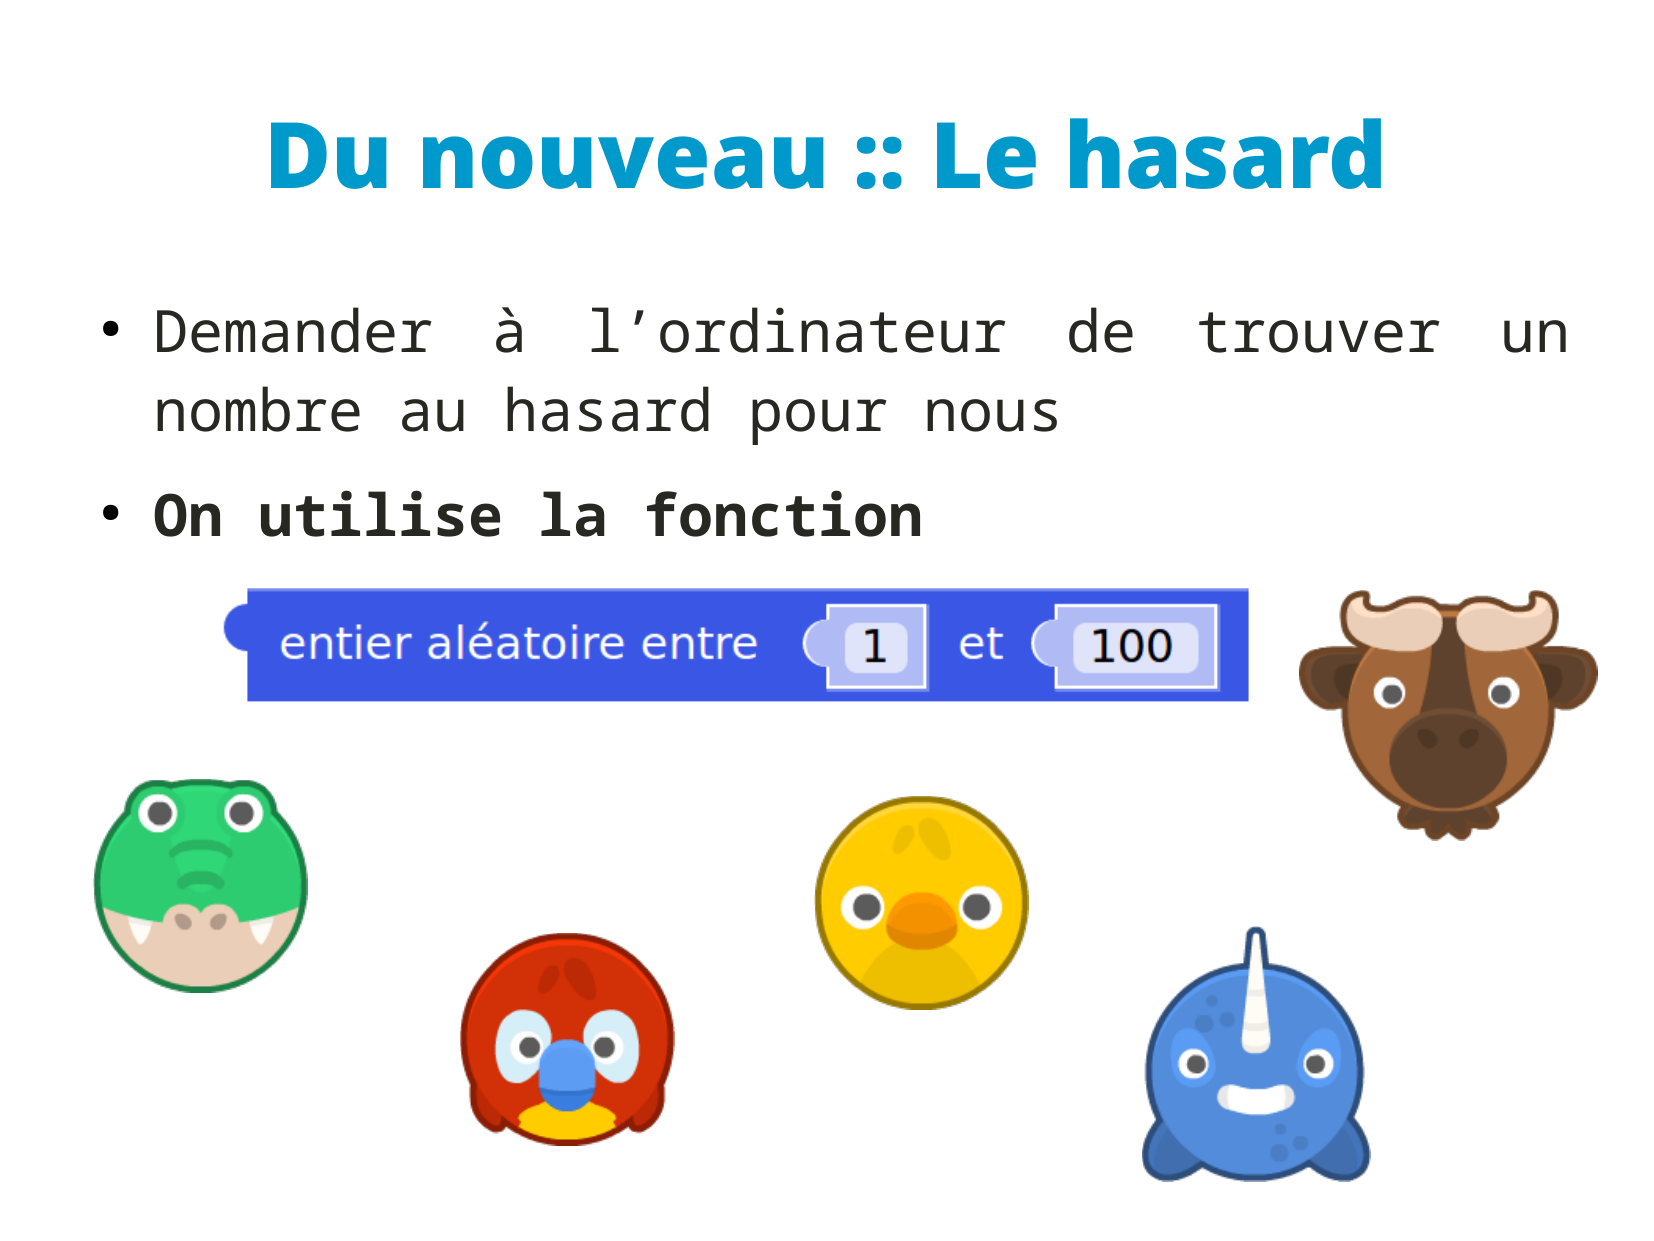

# Du nouveau :: Le hasard
Demander à l’ordinateur de trouver un nombre au hasard pour nous
On utilise la fonction